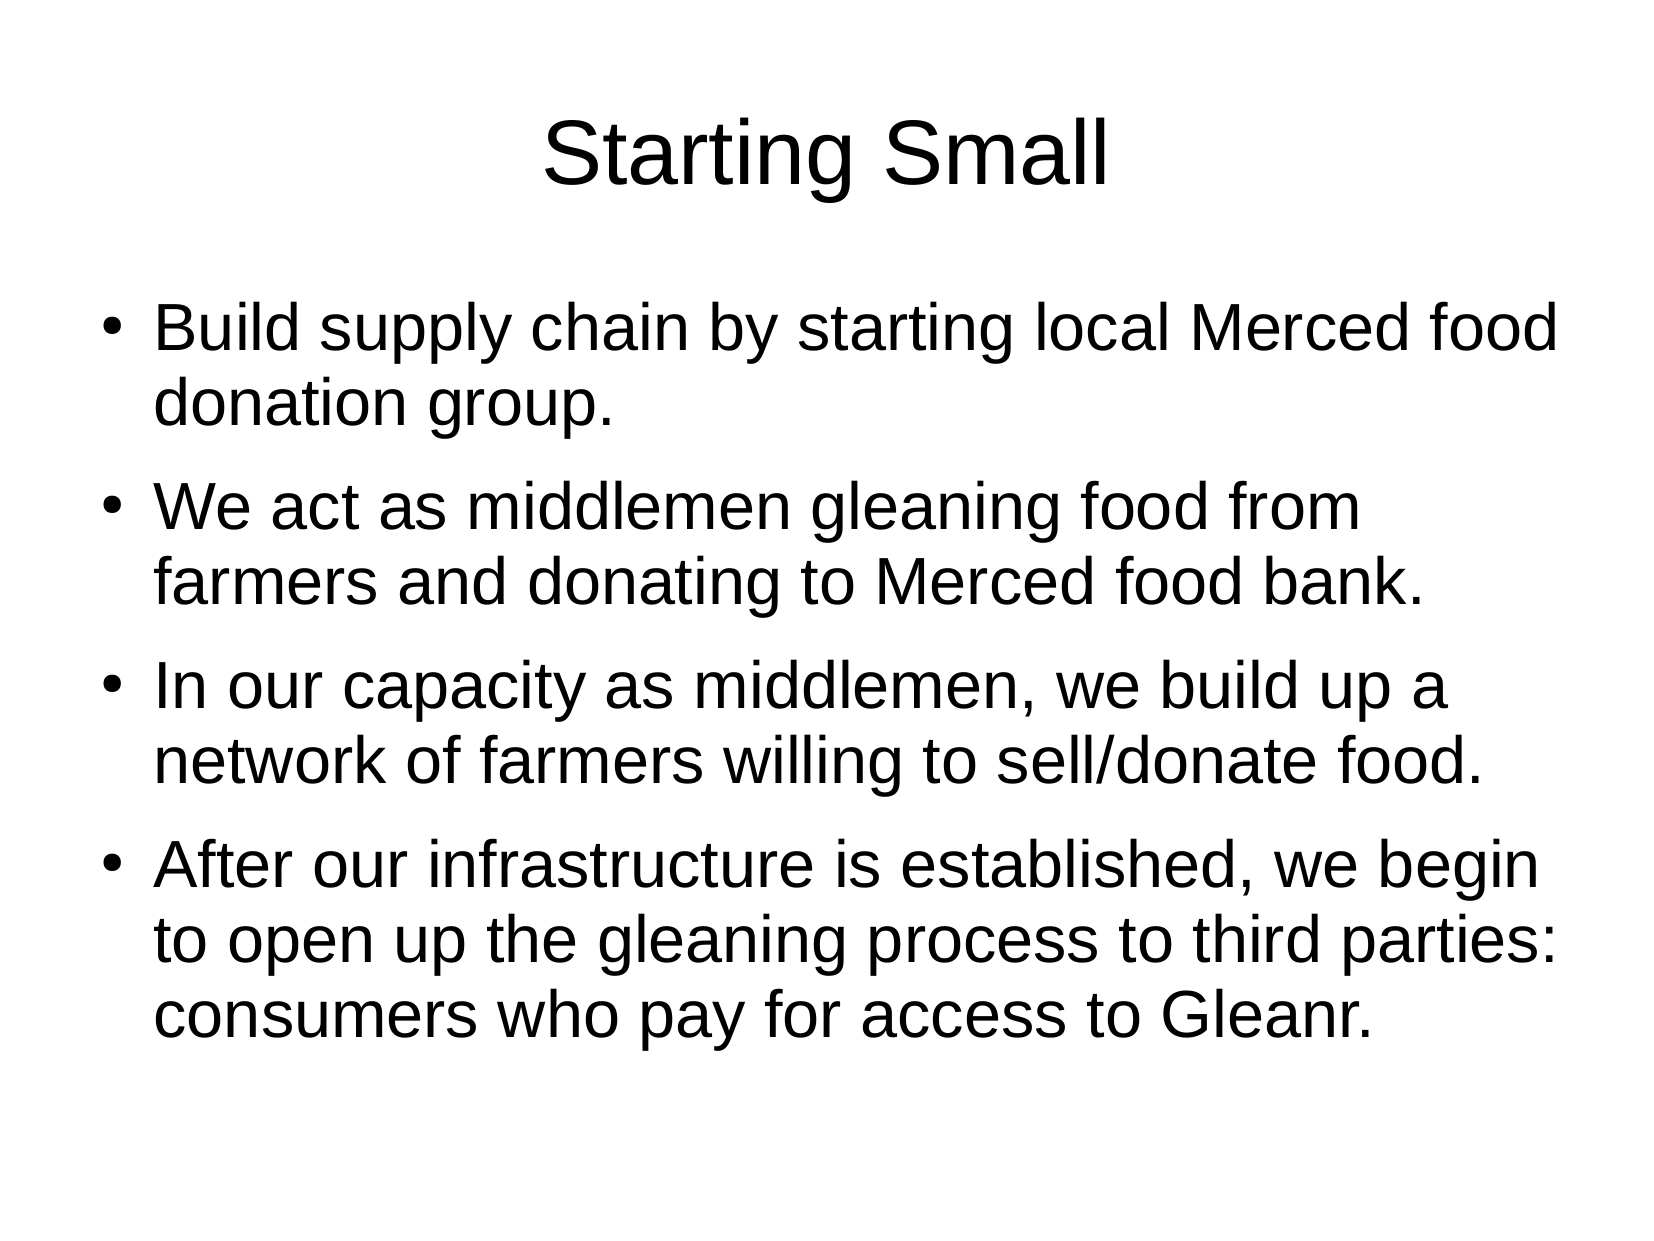

# Starting Small
Build supply chain by starting local Merced food donation group.
We act as middlemen gleaning food from farmers and donating to Merced food bank.
In our capacity as middlemen, we build up a network of farmers willing to sell/donate food.
After our infrastructure is established, we begin to open up the gleaning process to third parties: consumers who pay for access to Gleanr.